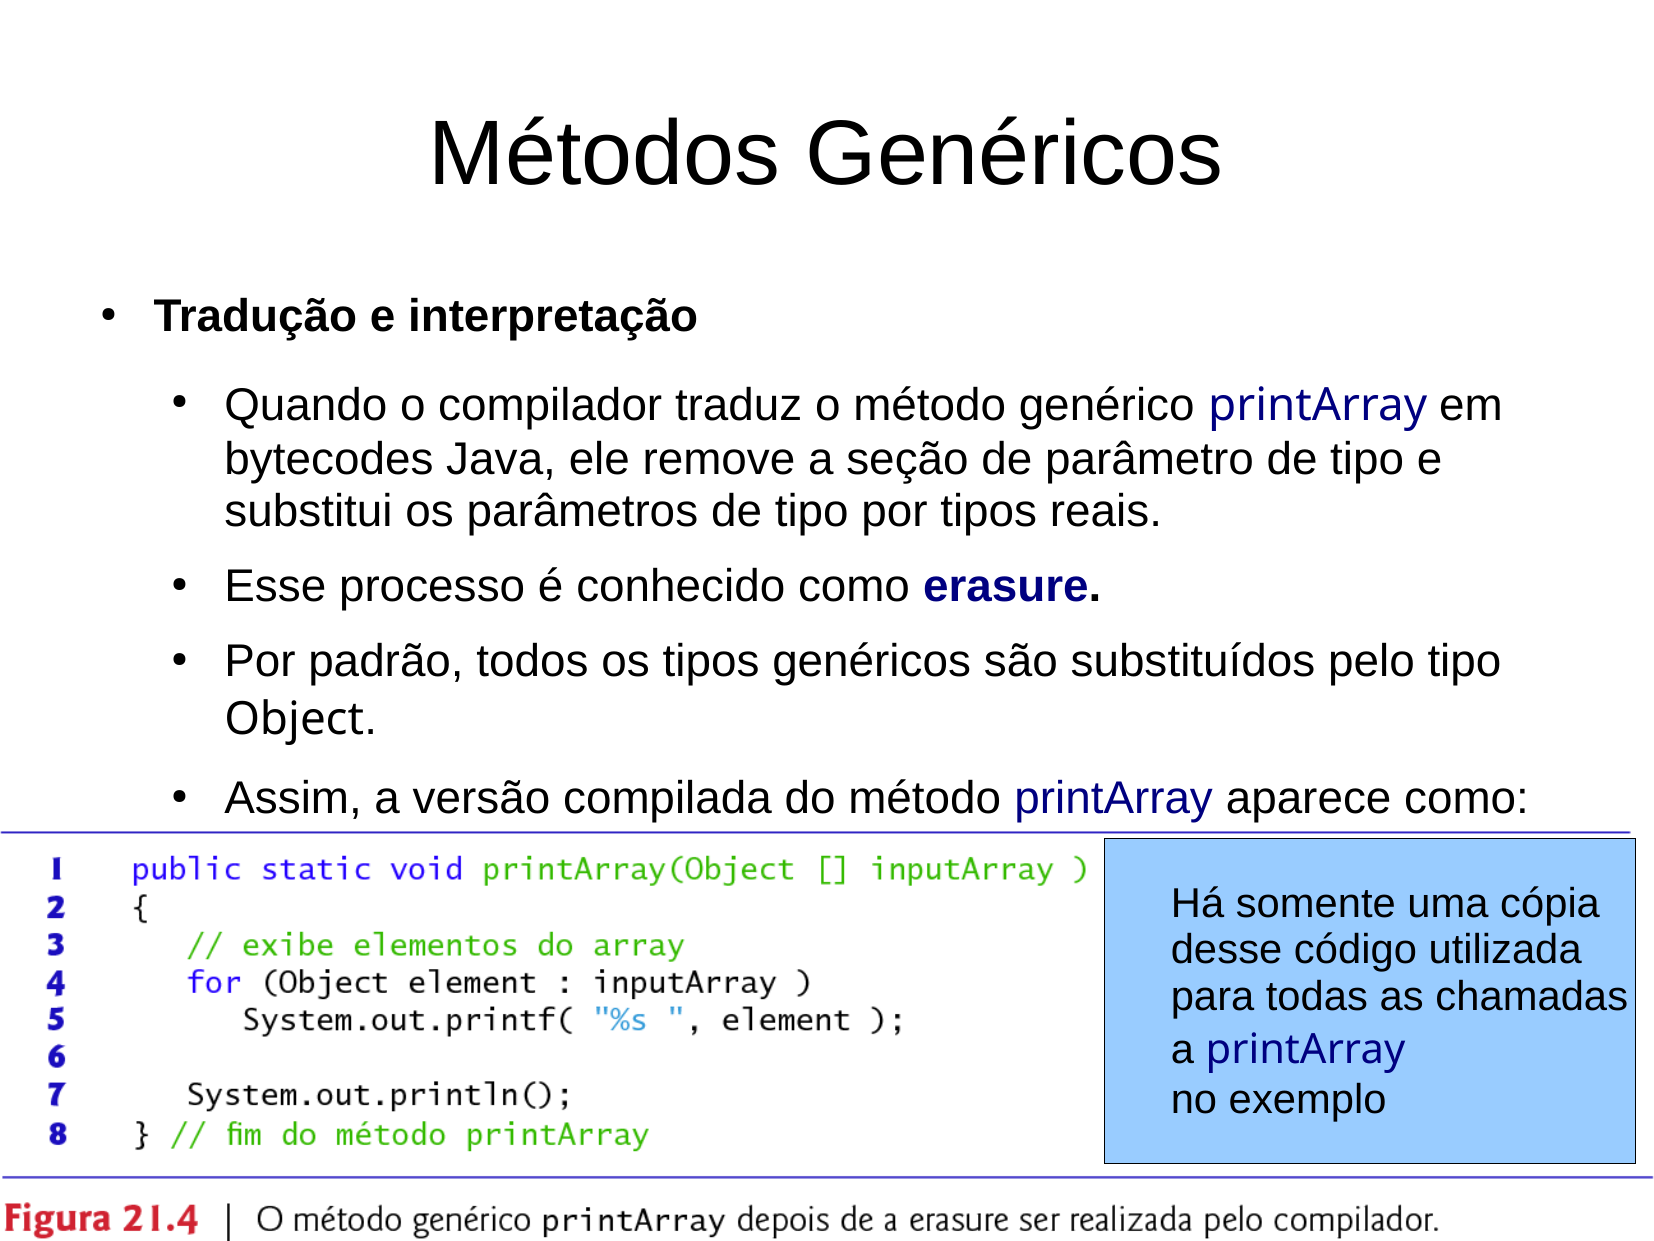

# Métodos Genéricos
Tradução e interpretação
Quando o compilador traduz o método genérico printArray em bytecodes Java, ele remove a seção de parâmetro de tipo e substitui os parâmetros de tipo por tipos reais.
Esse processo é conhecido como erasure.
Por padrão, todos os tipos genéricos são substituídos pelo tipo Object.
Assim, a versão compilada do método printArray aparece como:
Há somente uma cópia
desse código utilizada
para todas as chamadas
a printArray
no exemplo